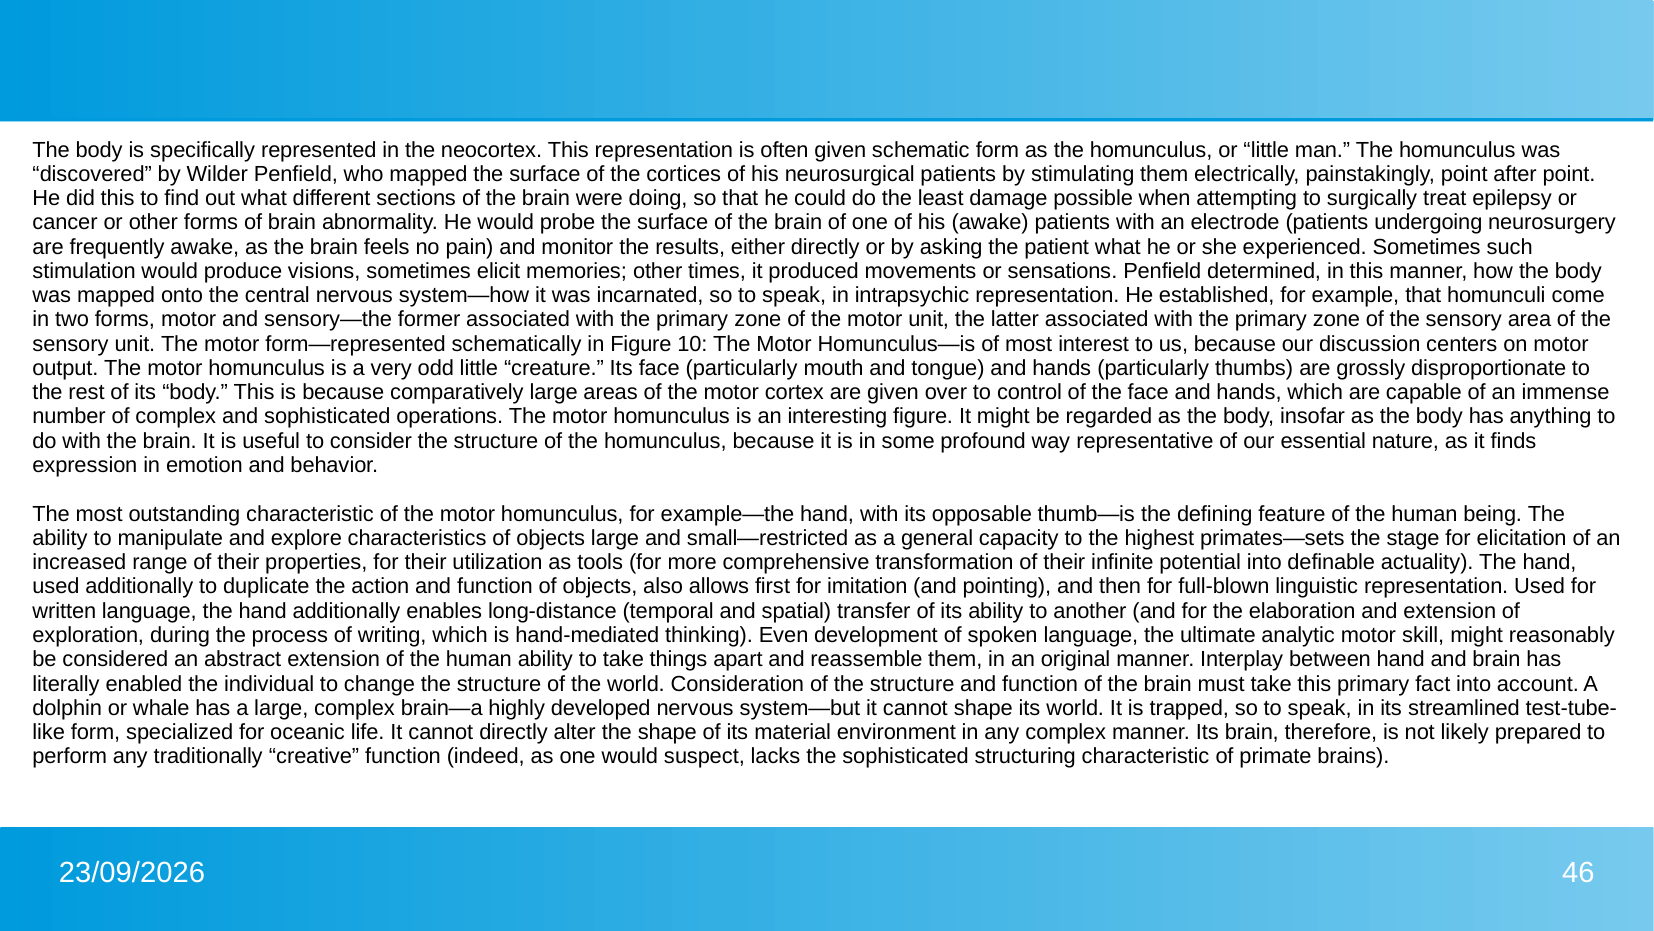

#
The body is specifically represented in the neocortex. This representation is often given schematic form as the homunculus, or “little man.” The homunculus was
“discovered” by Wilder Penfield, who mapped the surface of the cortices of his neurosurgical patients by stimulating them electrically, painstakingly, point after point. He did this to find out what different sections of the brain were doing, so that he could do the least damage possible when attempting to surgically treat epilepsy or cancer or other forms of brain abnormality. He would probe the surface of the brain of one of his (awake) patients with an electrode (patients undergoing neurosurgery are frequently awake, as the brain feels no pain) and monitor the results, either directly or by asking the patient what he or she experienced. Sometimes such stimulation would produce visions, sometimes elicit memories; other times, it produced movements or sensations. Penfield determined, in this manner, how the body was mapped onto the central nervous system—how it was incarnated, so to speak, in intrapsychic representation. He established, for example, that homunculi come in two forms, motor and sensory—the former associated with the primary zone of the motor unit, the latter associated with the primary zone of the sensory area of the sensory unit. The motor form—represented schematically in Figure 10: The Motor Homunculus—is of most interest to us, because our discussion centers on motor output. The motor homunculus is a very odd little “creature.” Its face (particularly mouth and tongue) and hands (particularly thumbs) are grossly disproportionate to the rest of its “body.” This is because comparatively large areas of the motor cortex are given over to control of the face and hands, which are capable of an immense number of complex and sophisticated operations. The motor homunculus is an interesting figure. It might be regarded as the body, insofar as the body has anything to do with the brain. It is useful to consider the structure of the homunculus, because it is in some profound way representative of our essential nature, as it finds expression in emotion and behavior.
The most outstanding characteristic of the motor homunculus, for example—the hand, with its opposable thumb—is the defining feature of the human being. The ability to manipulate and explore characteristics of objects large and small—restricted as a general capacity to the highest primates—sets the stage for elicitation of an increased range of their properties, for their utilization as tools (for more comprehensive transformation of their infinite potential into definable actuality). The hand, used additionally to duplicate the action and function of objects, also allows first for imitation (and pointing), and then for full-blown linguistic representation. Used for written language, the hand additionally enables long-distance (temporal and spatial) transfer of its ability to another (and for the elaboration and extension of exploration, during the process of writing, which is hand-mediated thinking). Even development of spoken language, the ultimate analytic motor skill, might reasonably be considered an abstract extension of the human ability to take things apart and reassemble them, in an original manner. Interplay between hand and brain has literally enabled the individual to change the structure of the world. Consideration of the structure and function of the brain must take this primary fact into account. A dolphin or whale has a large, complex brain—a highly developed nervous system—but it cannot shape its world. It is trapped, so to speak, in its streamlined test-tube-like form, specialized for oceanic life. It cannot directly alter the shape of its material environment in any complex manner. Its brain, therefore, is not likely prepared to perform any traditionally “creative” function (indeed, as one would suspect, lacks the sophisticated structuring characteristic of primate brains).
46